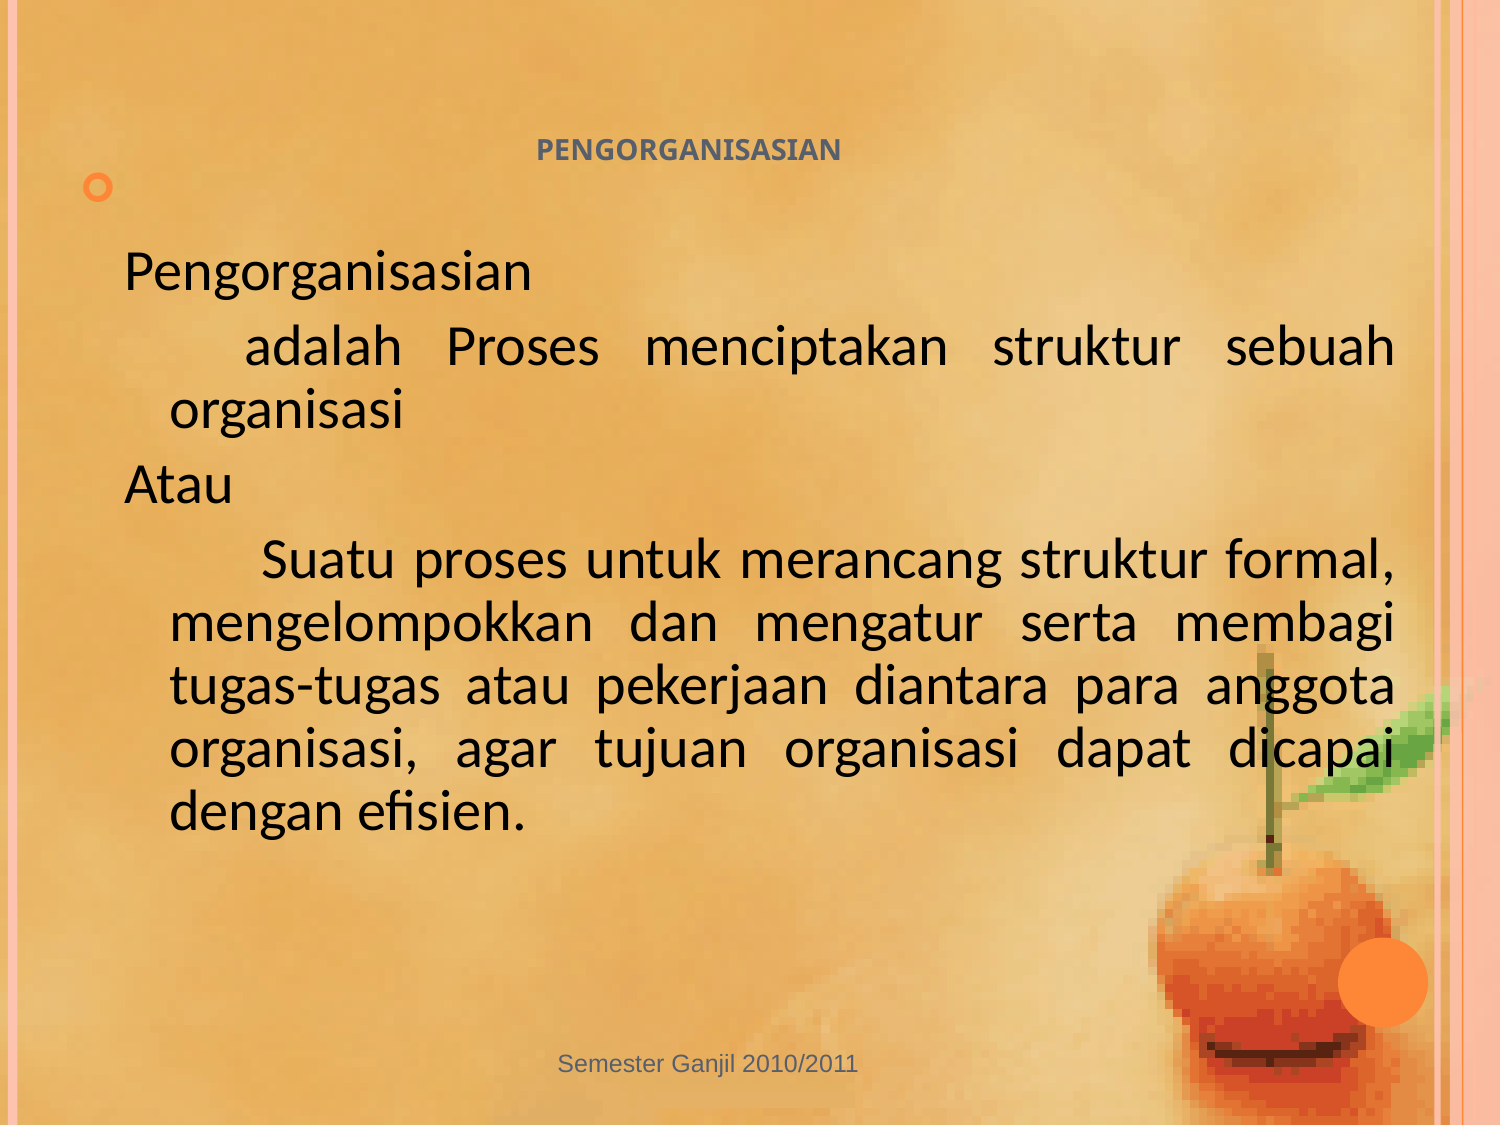

PENGORGANISASIAN
# Pengorganisasian
	adalah Proses menciptakan struktur sebuah organisasi
Atau
	 Suatu proses untuk merancang struktur formal, mengelompokkan dan mengatur serta membagi tugas-tugas atau pekerjaan diantara para anggota organisasi, agar tujuan organisasi dapat dicapai dengan efisien.
Semester Ganjil 2010/2011